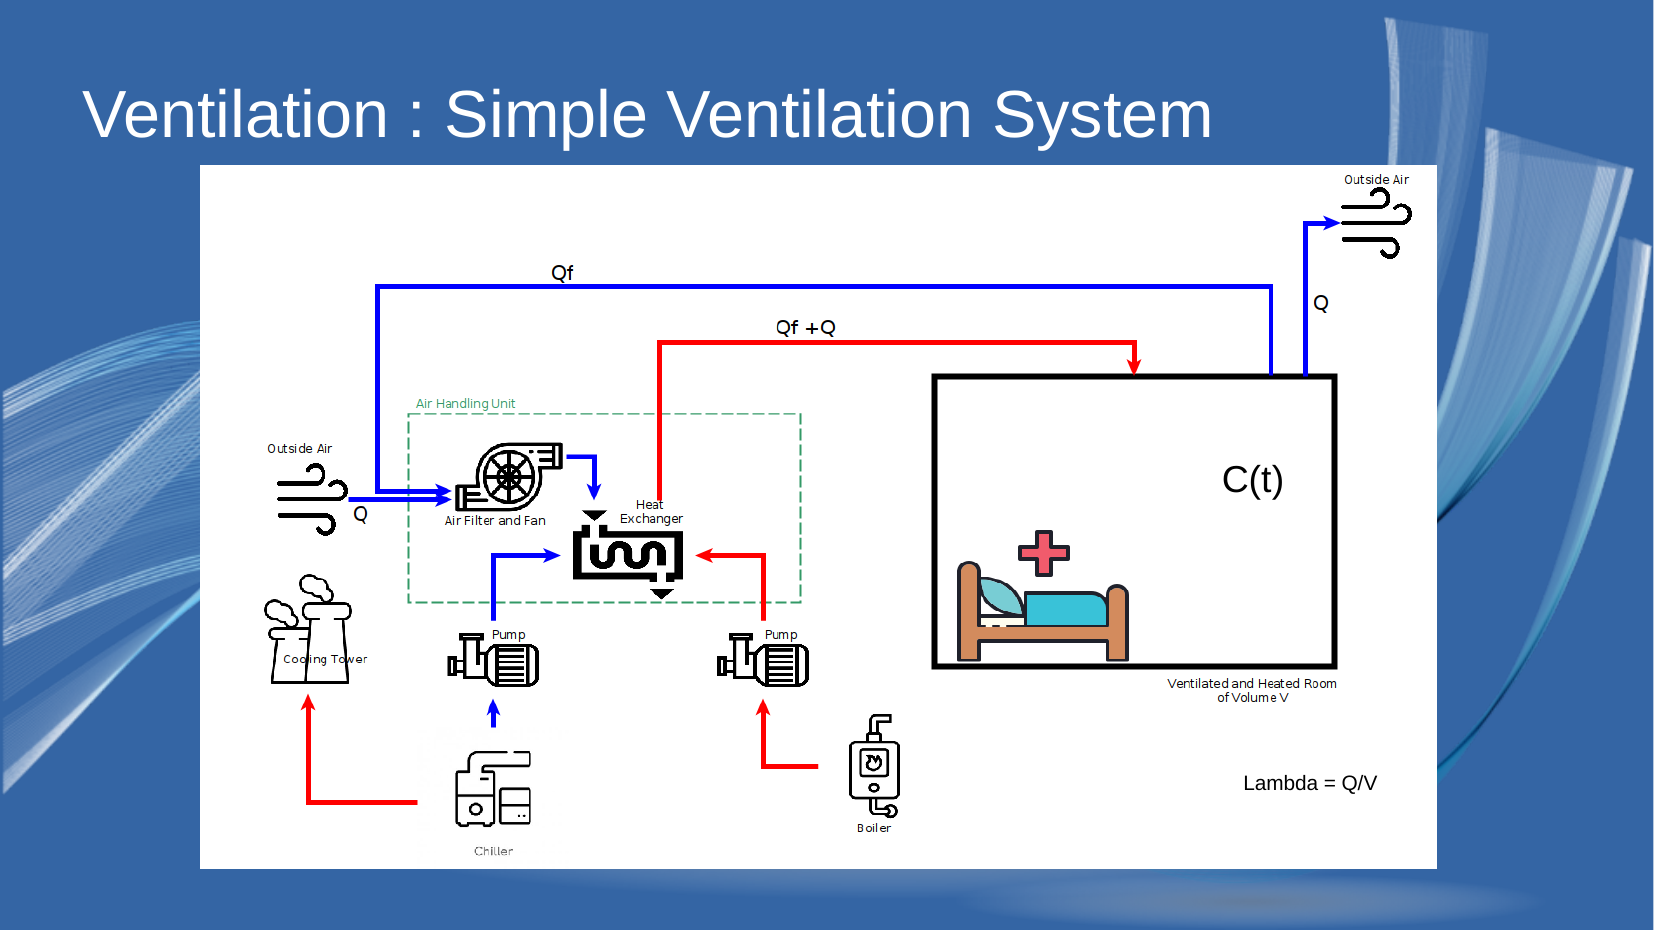

# Ventilation : Simple Ventilation System
C(t)
Lambda = Q/V